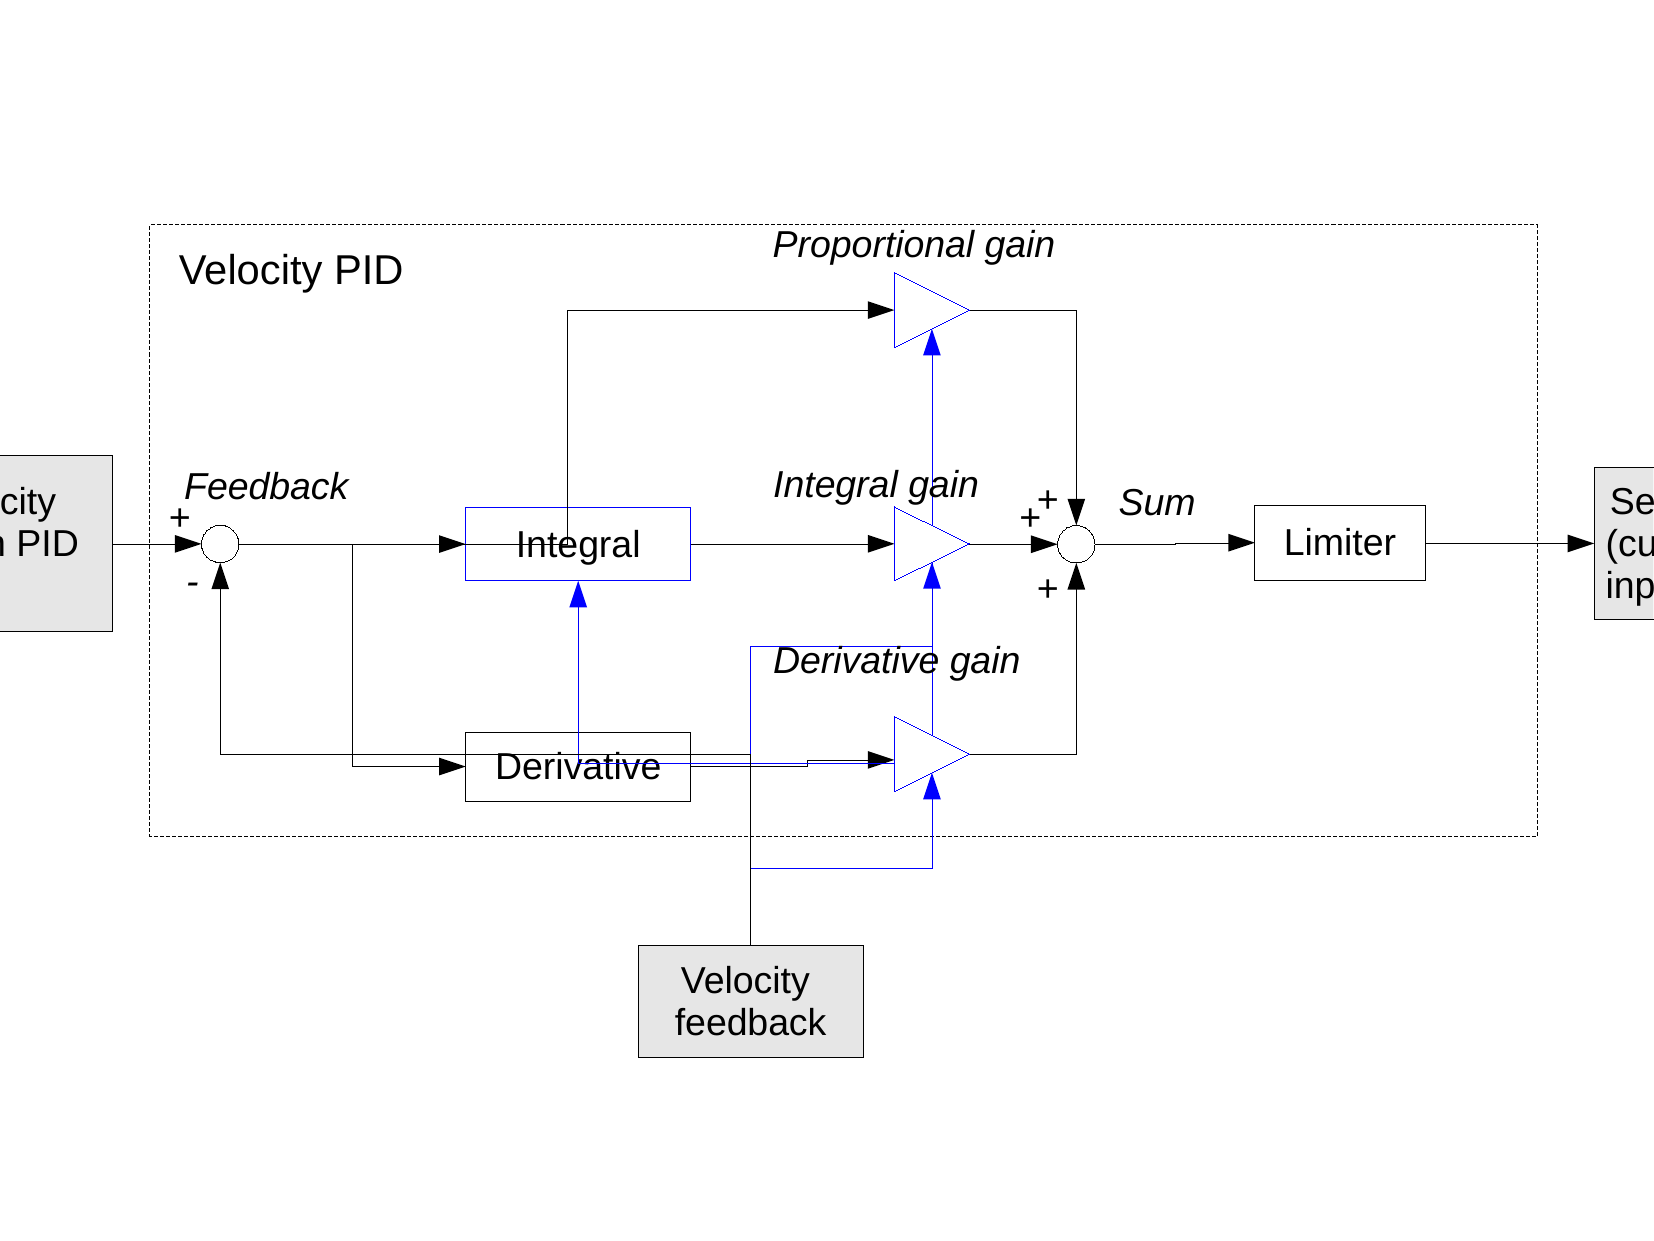

Proportional gain
Velocity PID
Set velocity
(position PID
output)
Integral gain
Feedback
Set current
(current PID
input)
+
Sum
+
+
Limiter
Integral
-
+
Derivative gain
Derivative
Velocity
feedback